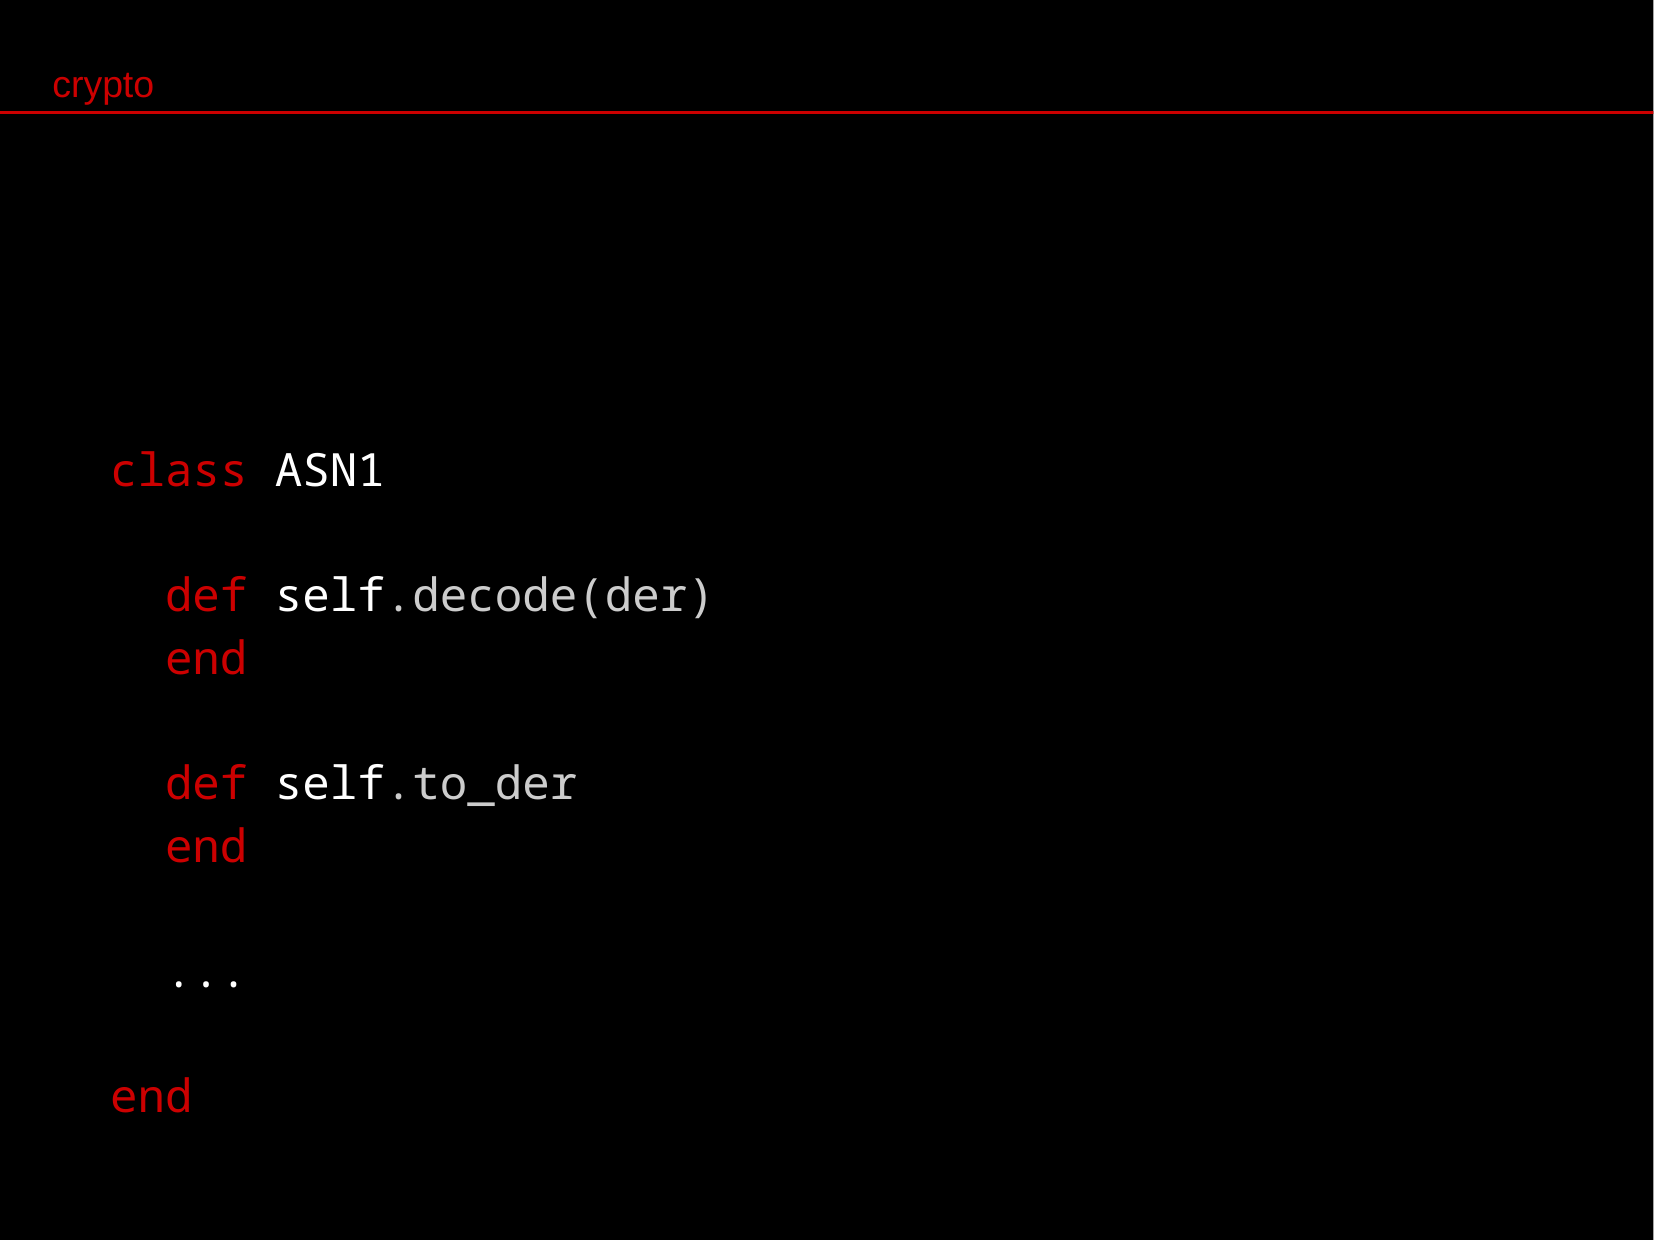

# class ASN1
 def self.decode(der)
 end
 def self.to_der
 end
 ...
 end
crypto